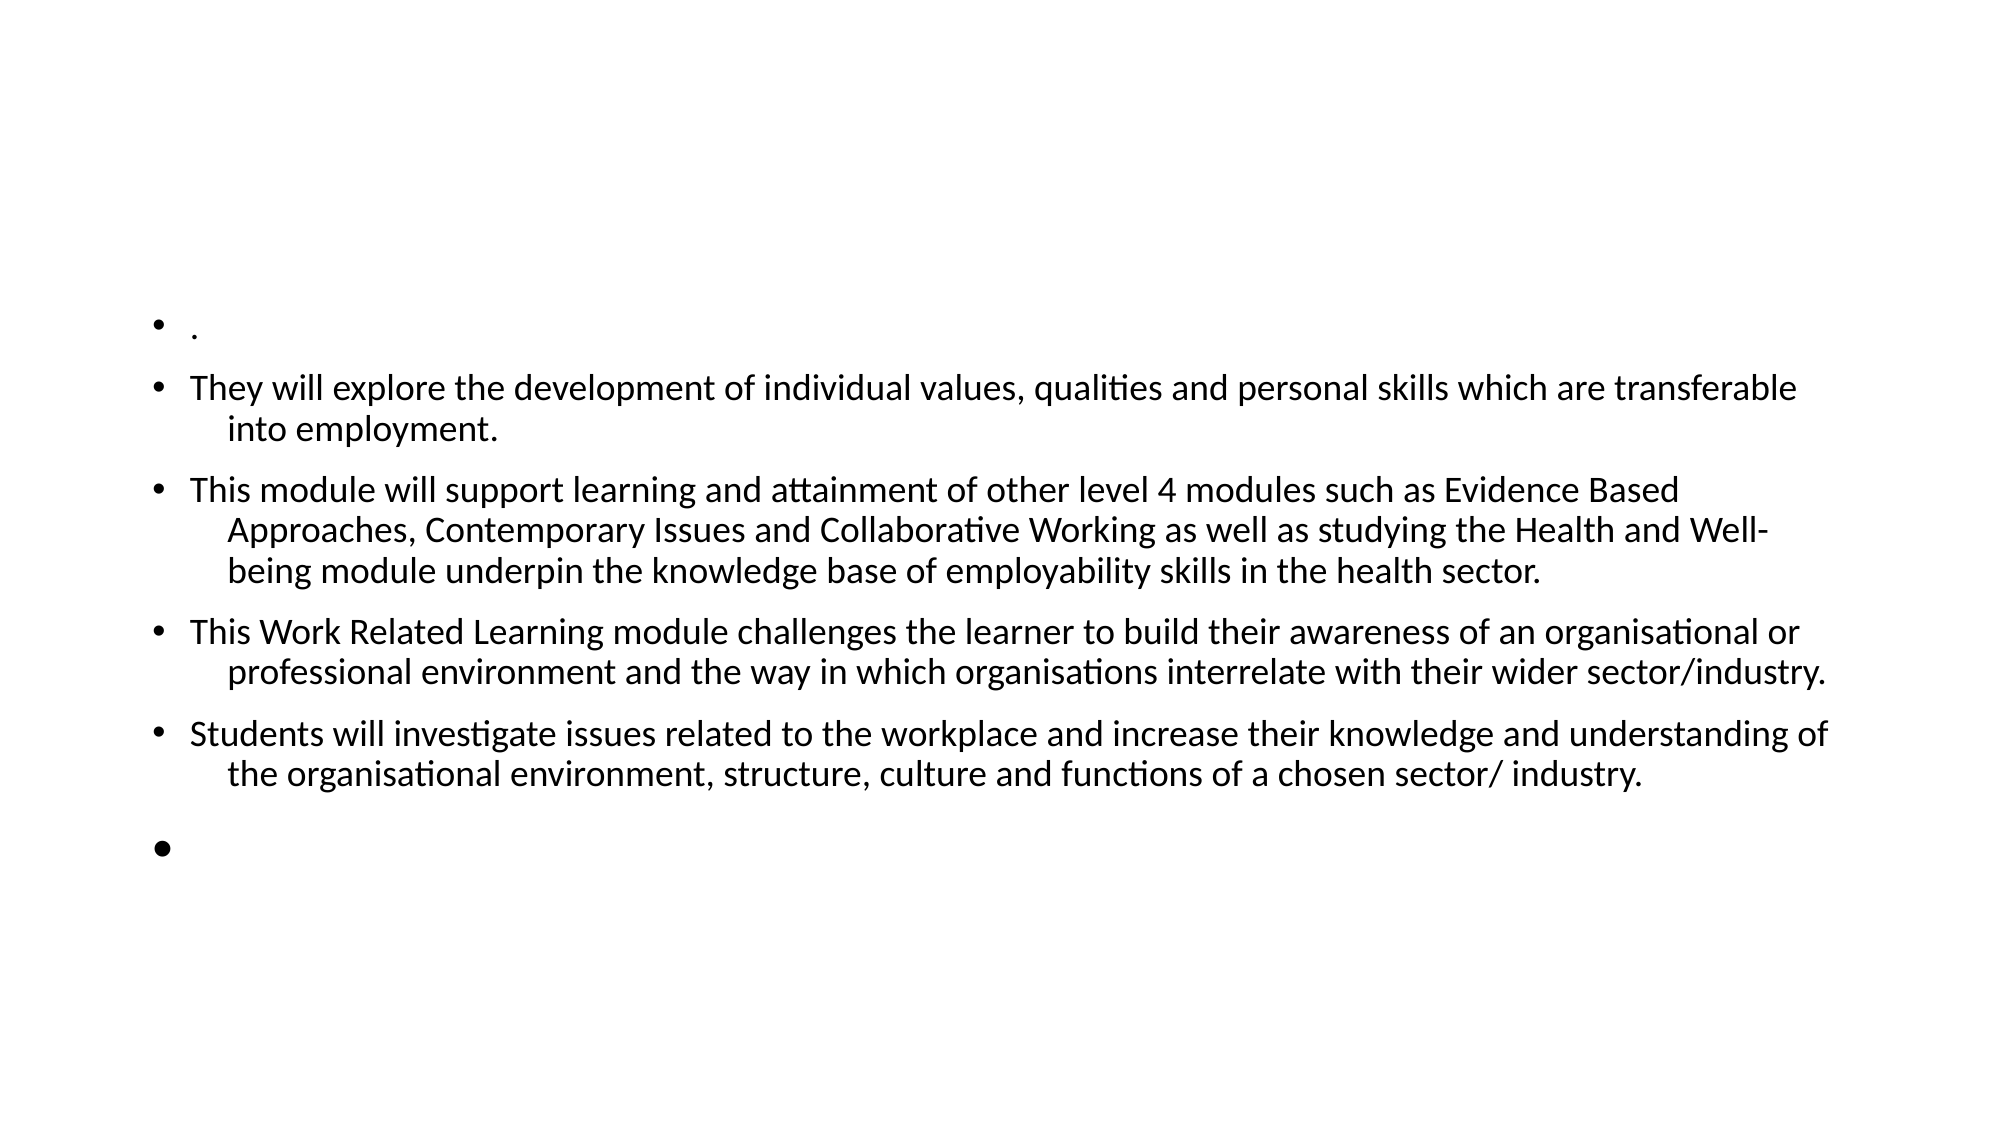

# .
They will explore the development of individual values, qualities and personal skills which are transferable into employment.
This module will support learning and attainment of other level 4 modules such as Evidence Based Approaches, Contemporary Issues and Collaborative Working as well as studying the Health and Well-being module underpin the knowledge base of employability skills in the health sector.
This Work Related Learning module challenges the learner to build their awareness of an organisational or professional environment and the way in which organisations interrelate with their wider sector/industry.
Students will investigate issues related to the workplace and increase their knowledge and understanding of the organisational environment, structure, culture and functions of a chosen sector/ industry.